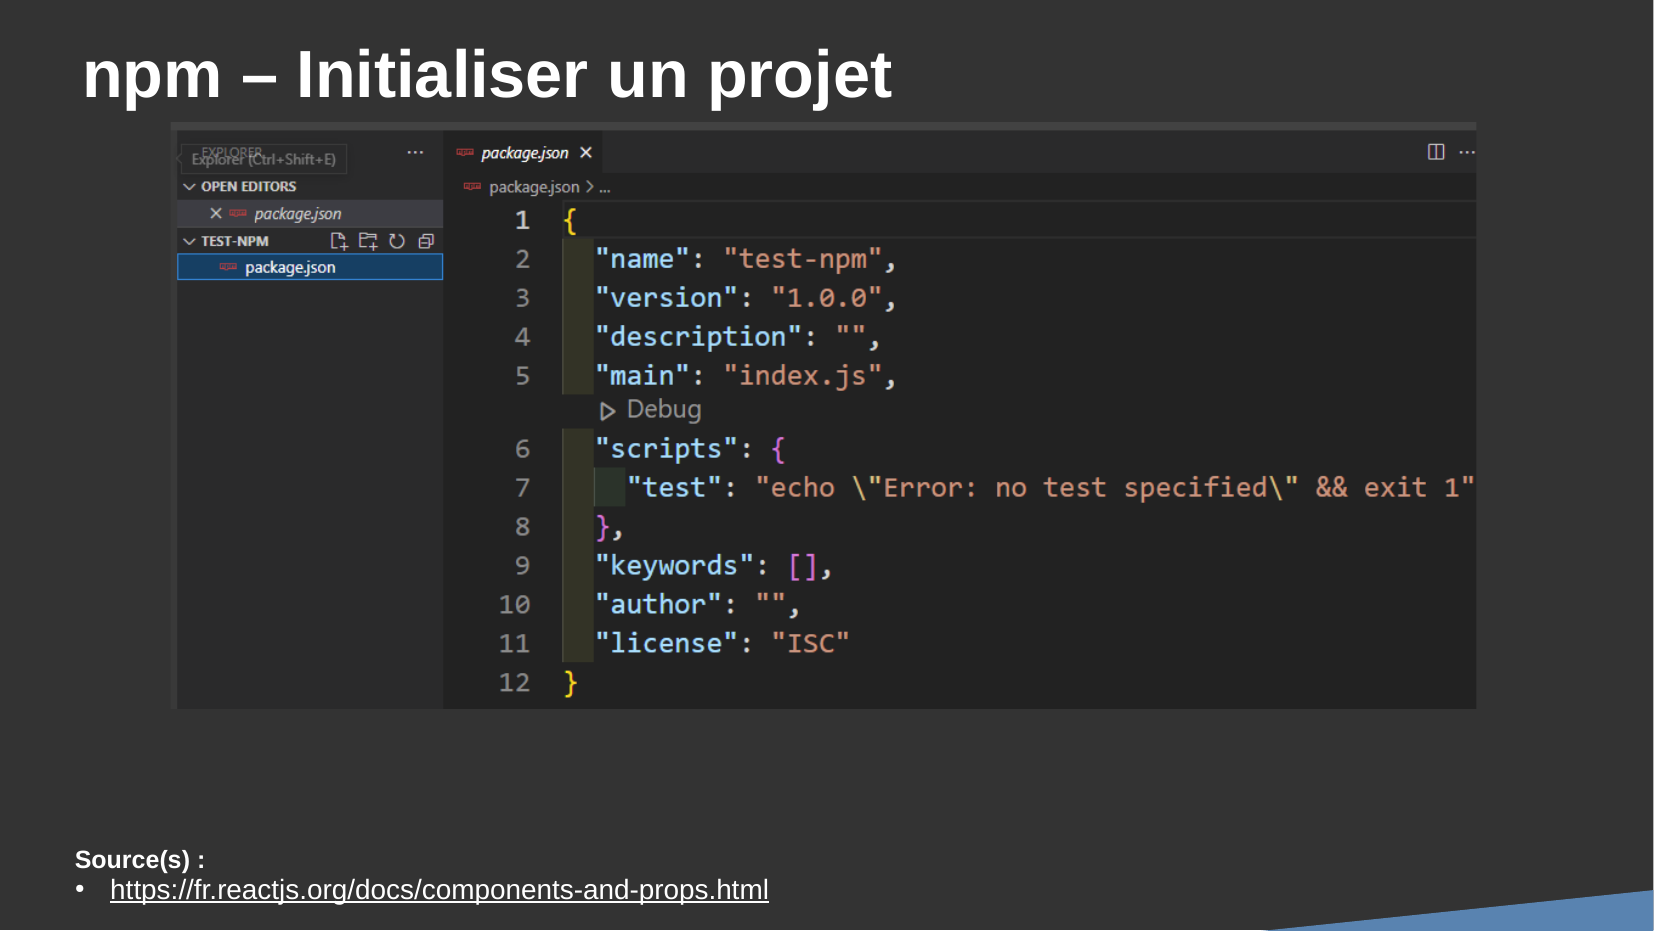

# npm – Initialiser un projet
Source(s) :
https://fr.reactjs.org/docs/components-and-props.html